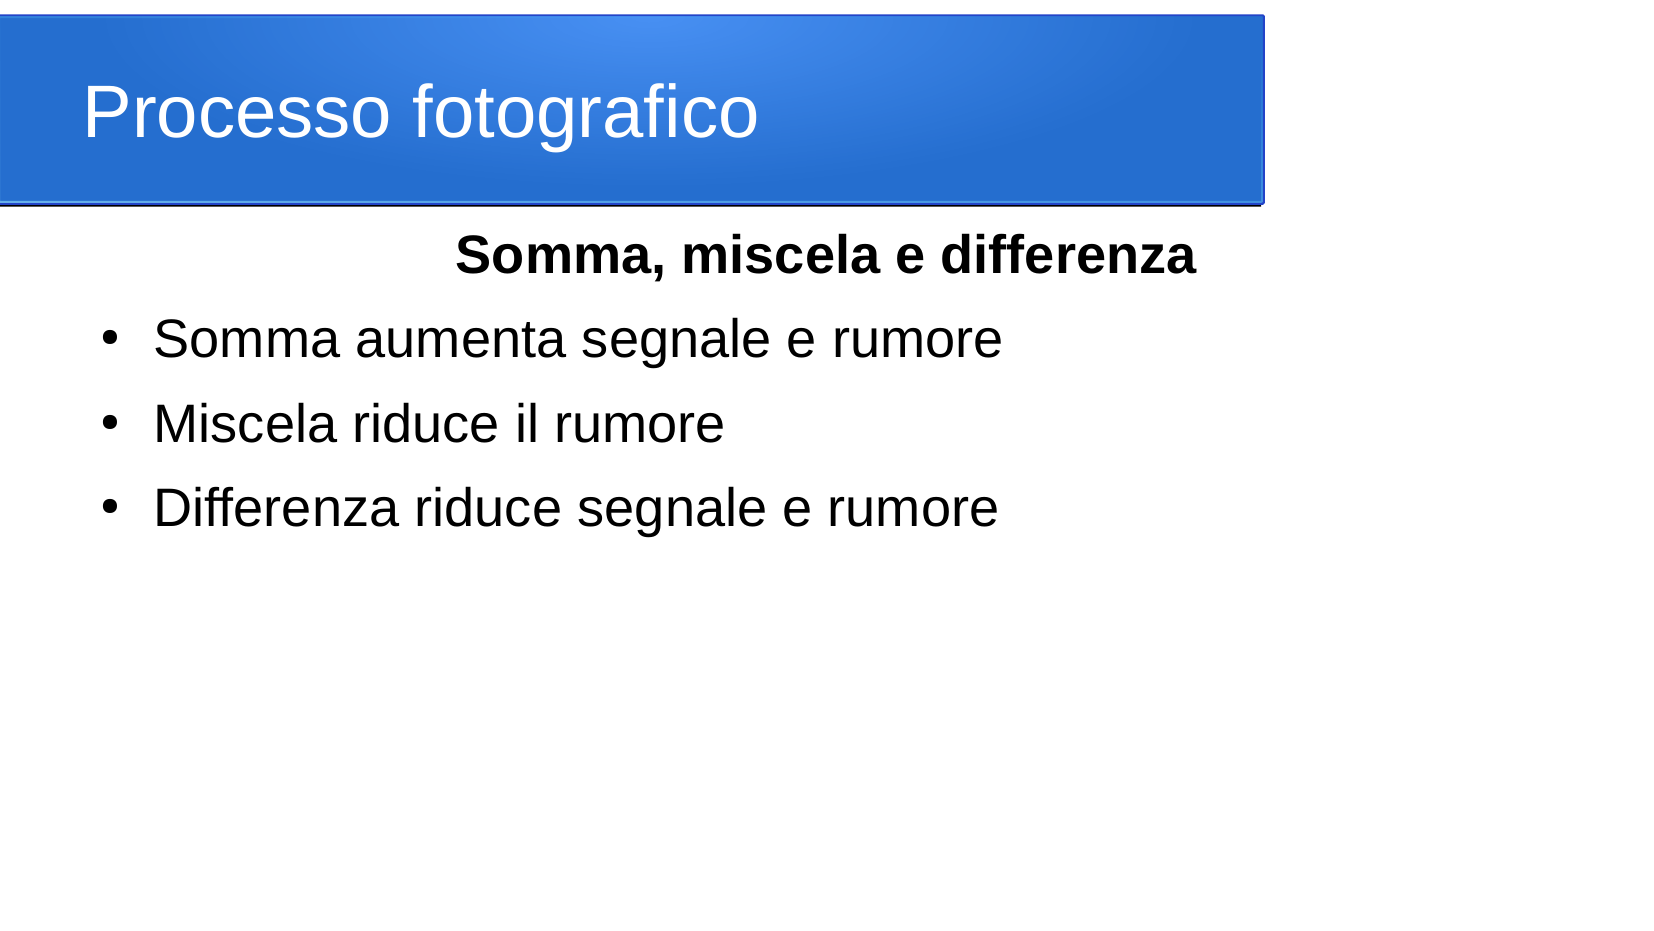

# Processo fotografico
Somma, miscela e differenza
Somma aumenta segnale e rumore
Miscela riduce il rumore
Differenza riduce segnale e rumore